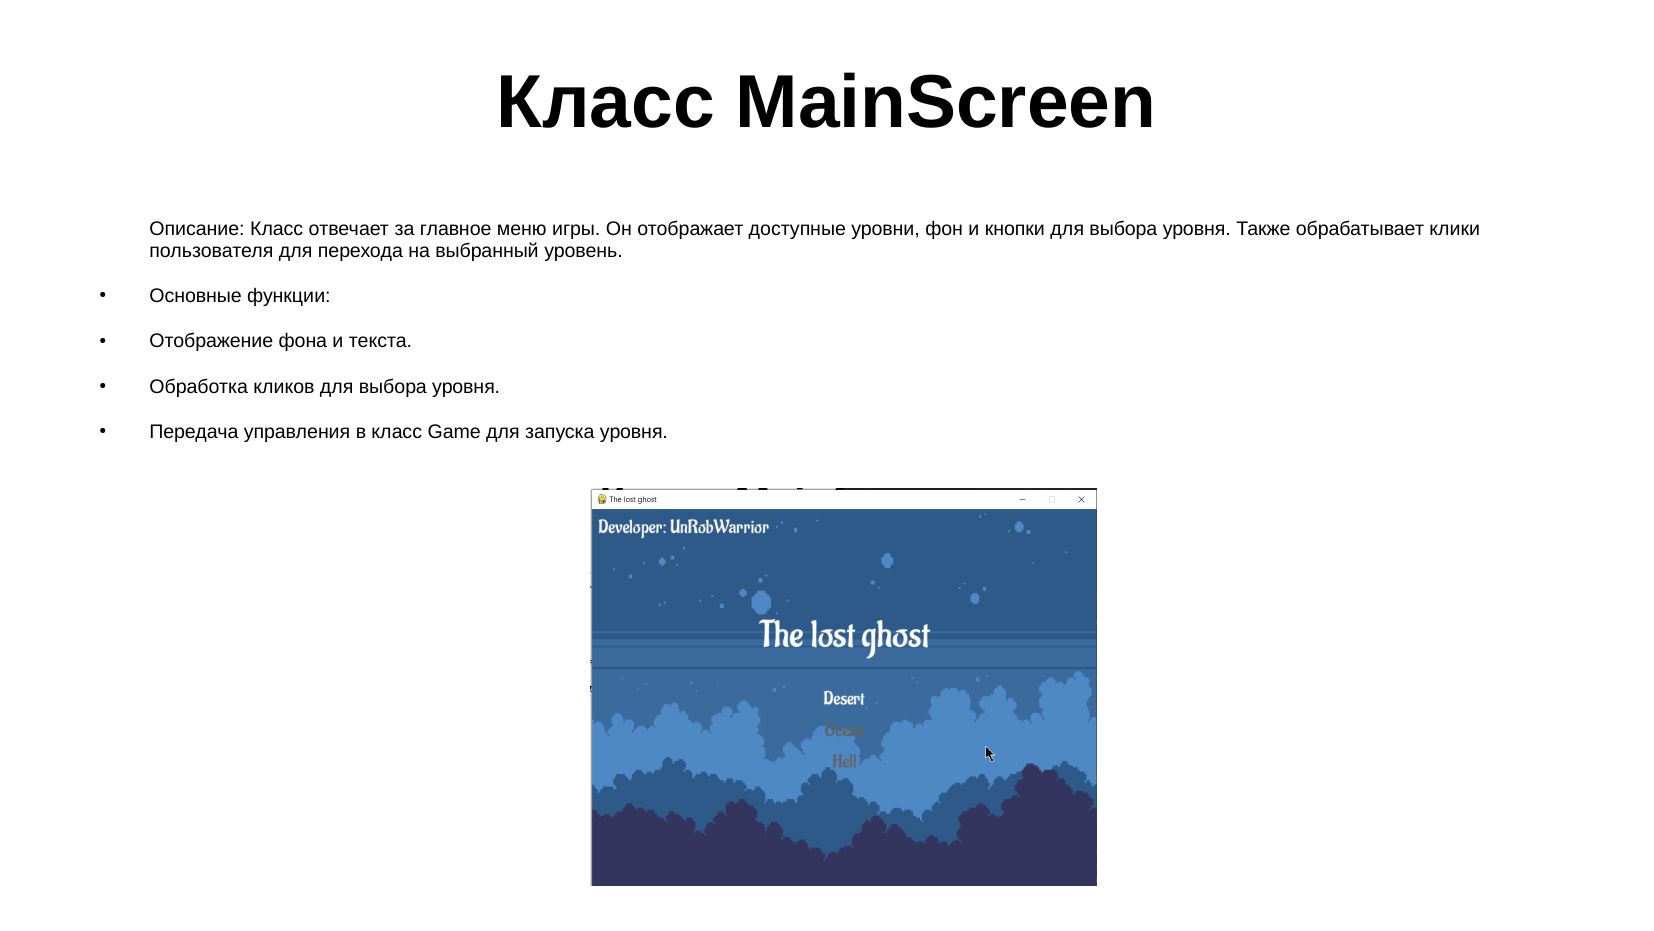

# Класс MainScreen
Описание: Класс отвечает за главное меню игры. Он отображает доступные уровни, фон и кнопки для выбора уровня. Также обрабатывает клики пользователя для перехода на выбранный уровень.
Основные функции:
Отображение фона и текста.
Обработка кликов для выбора уровня.
Передача управления в класс Game для запуска уровня.